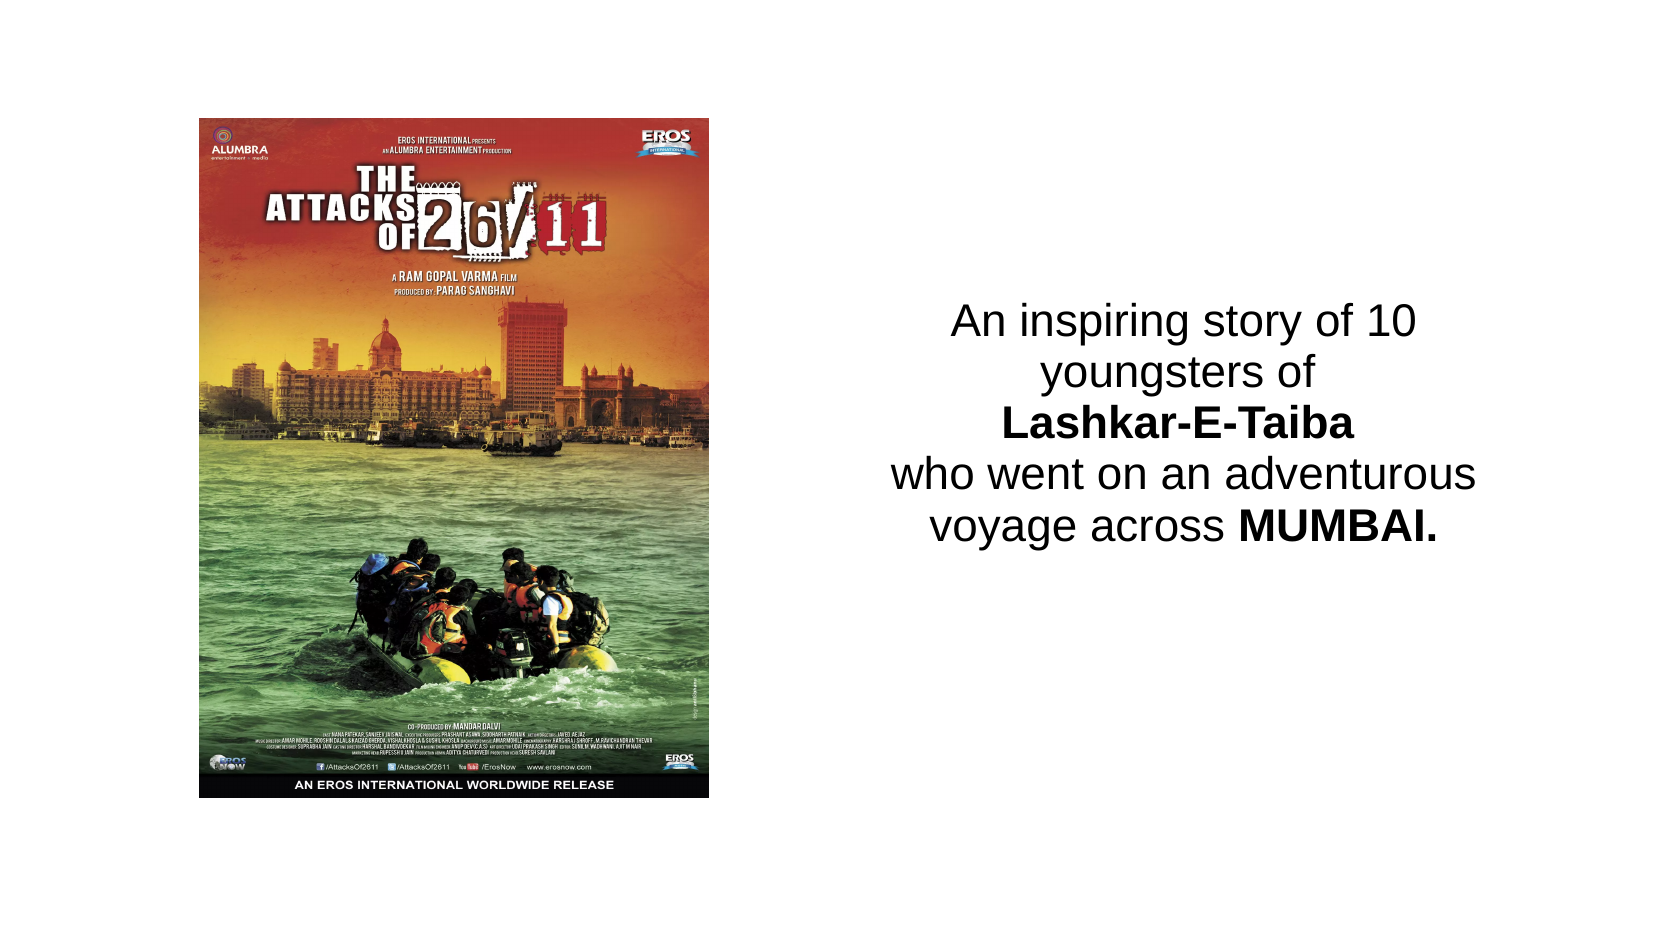

# An inspiring story of 10 youngsters of
Lashkar-E-Taiba
who went on an adventurous voyage across MUMBAI.